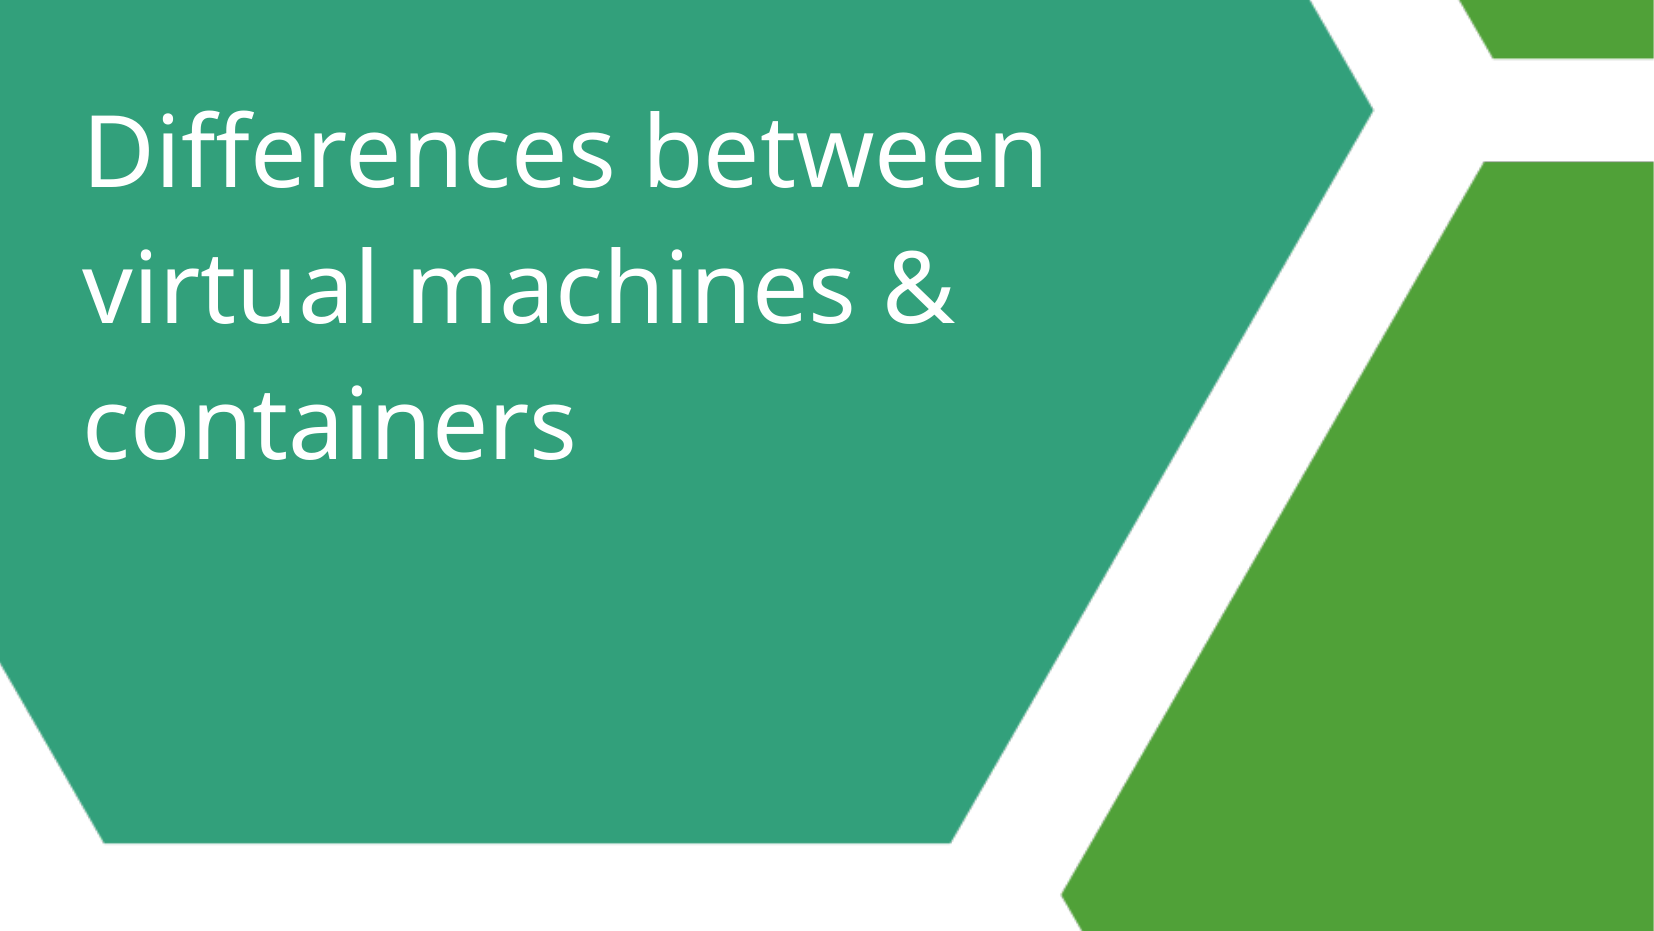

# Differences between virtual machines & containers